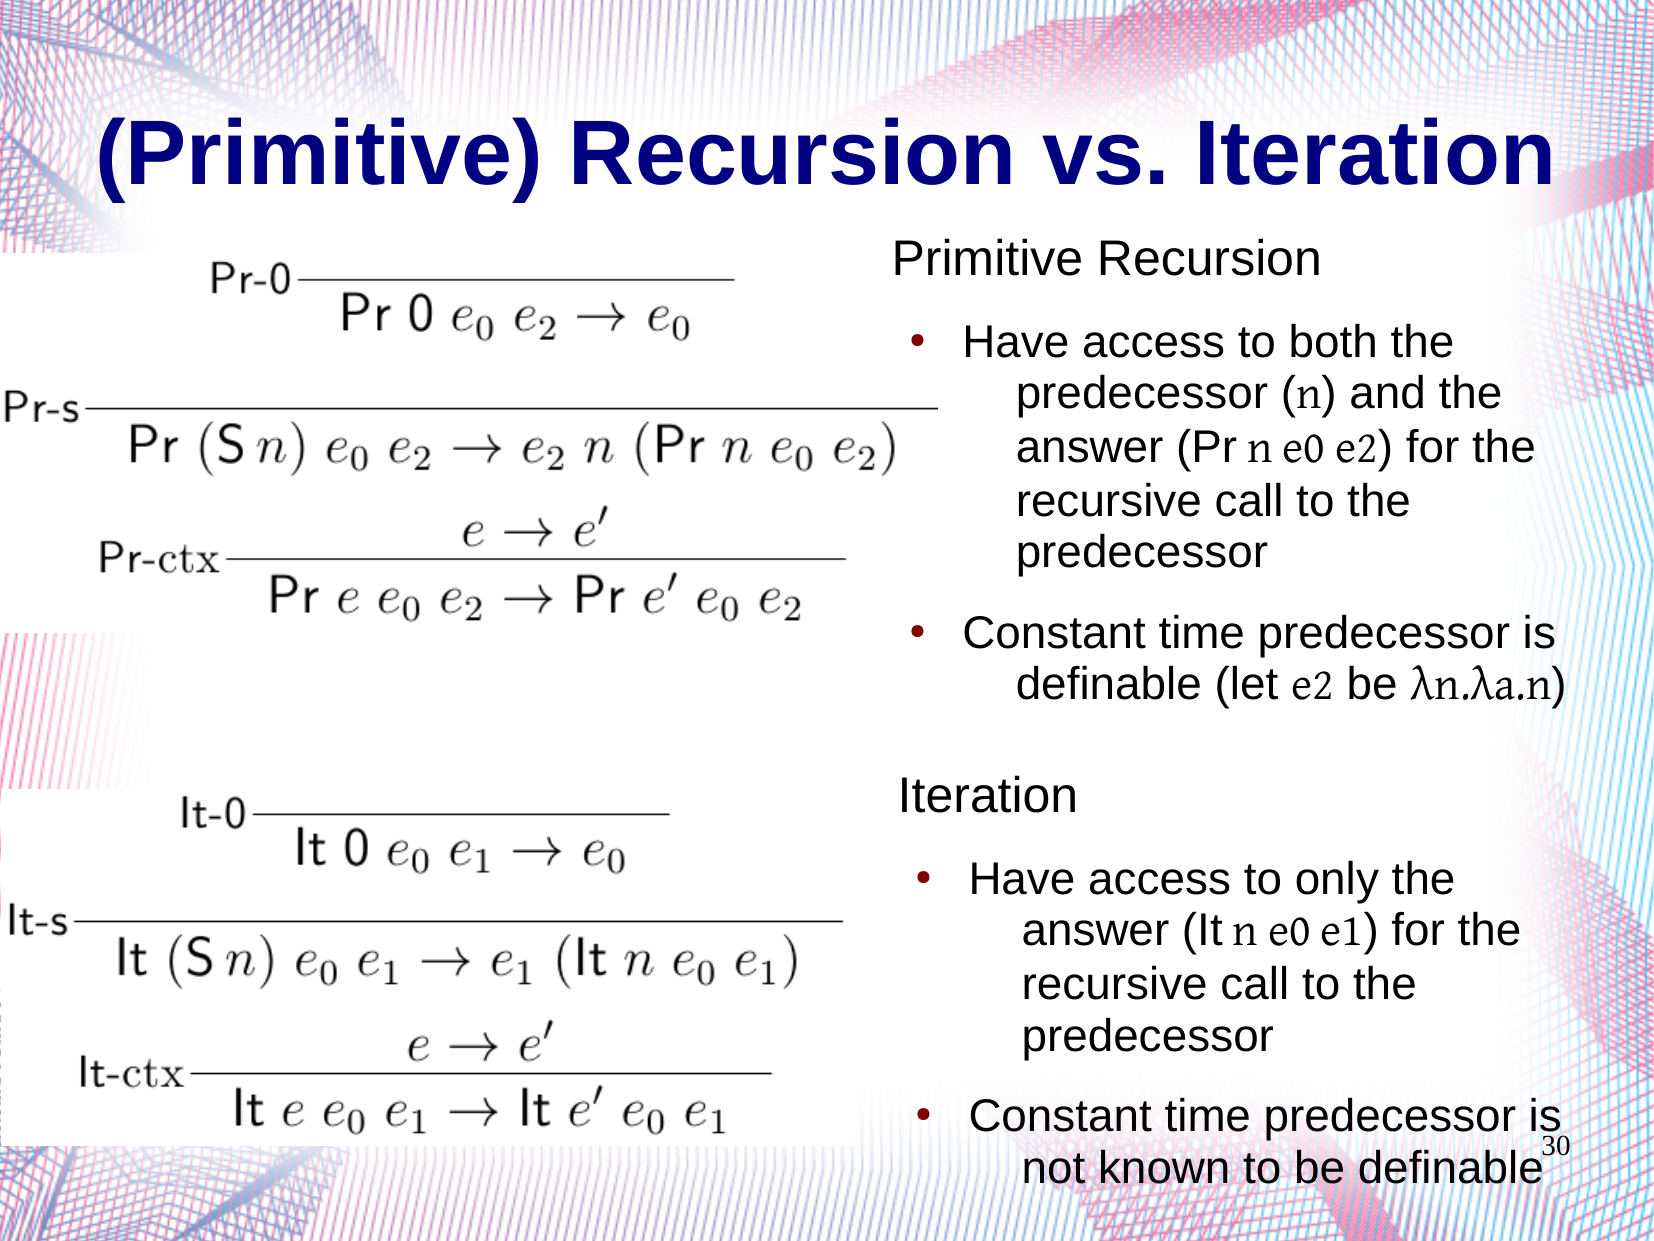

# (Primitive) Recursion vs. Iteration
Primitive Recursion
Have access to both the predecessor (n) and the answer (Pr n e0 e2) for the recursive call to the predecessor
Constant time predecessor is definable (let e2 be λn.λa.n)
Iteration
Have access to only the answer (It n e0 e1) for the recursive call to the predecessor
Constant time predecessor is not known to be definable
30